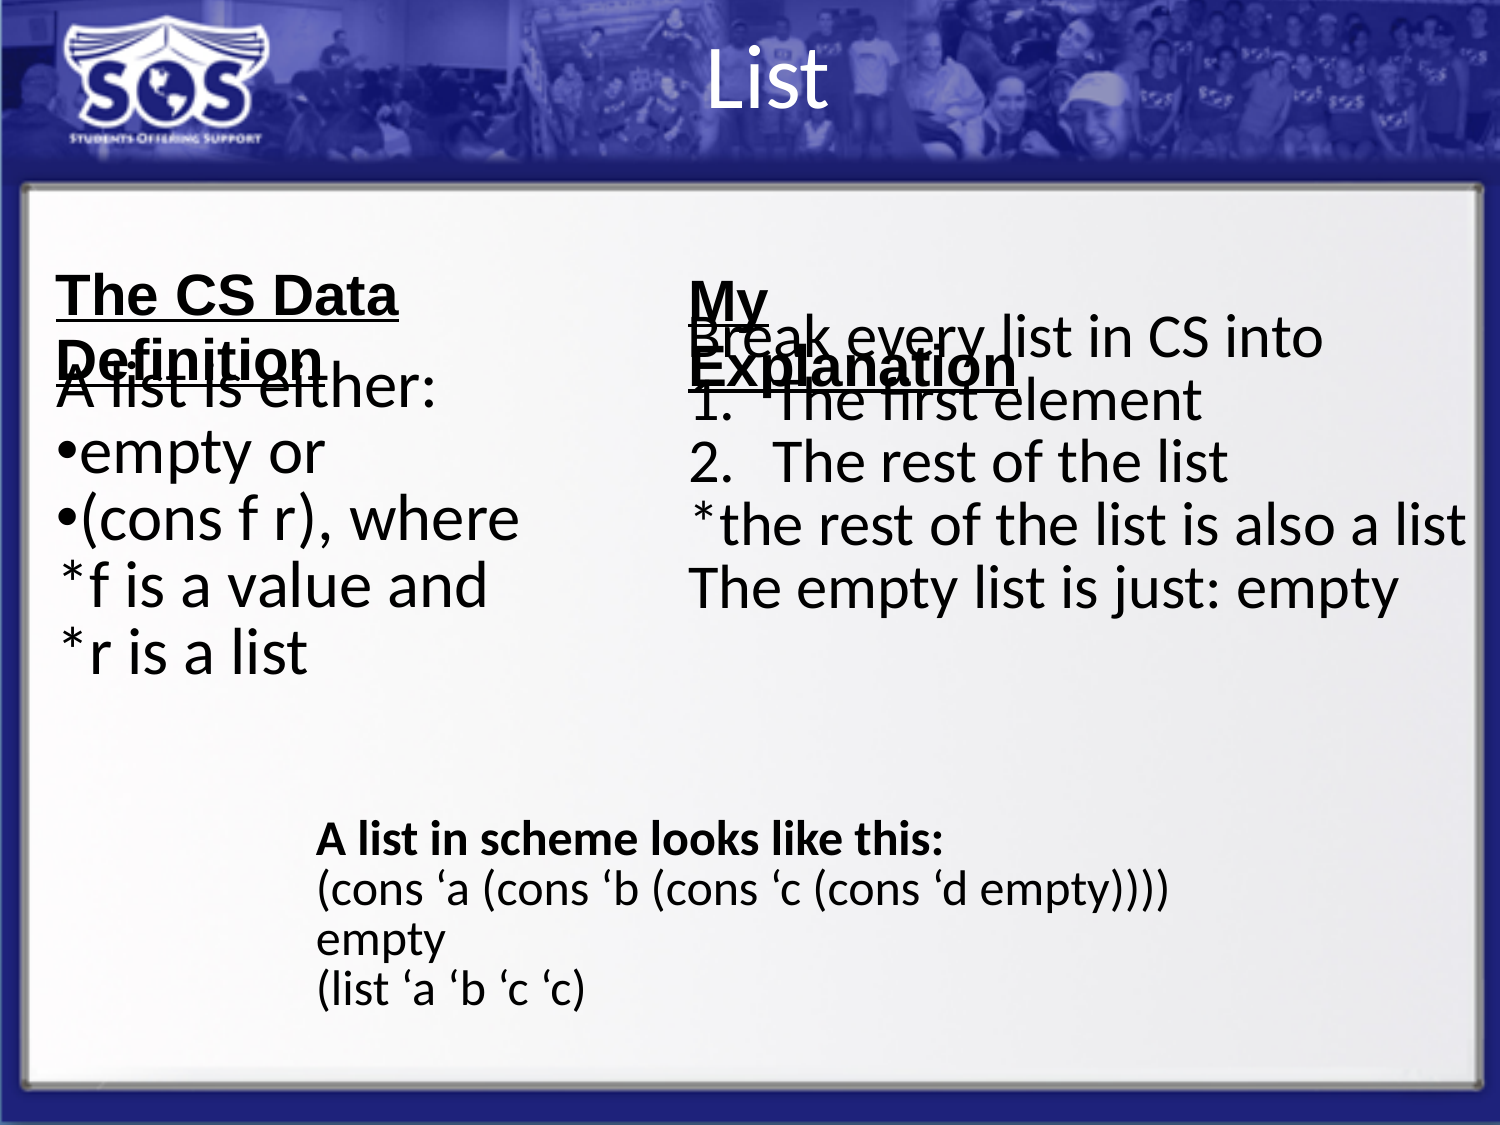

List
The CS Data Definition
A list is either:
empty or
(cons f r), where
*f is a value and
*r is a list
My Explanation
Break every list in CS into
The first element
The rest of the list
*the rest of the list is also a list
The empty list is just: empty
A list in scheme looks like this:
(cons ‘a (cons ‘b (cons ‘c (cons ‘d empty))))
empty
(list ‘a ‘b ‘c ‘c)